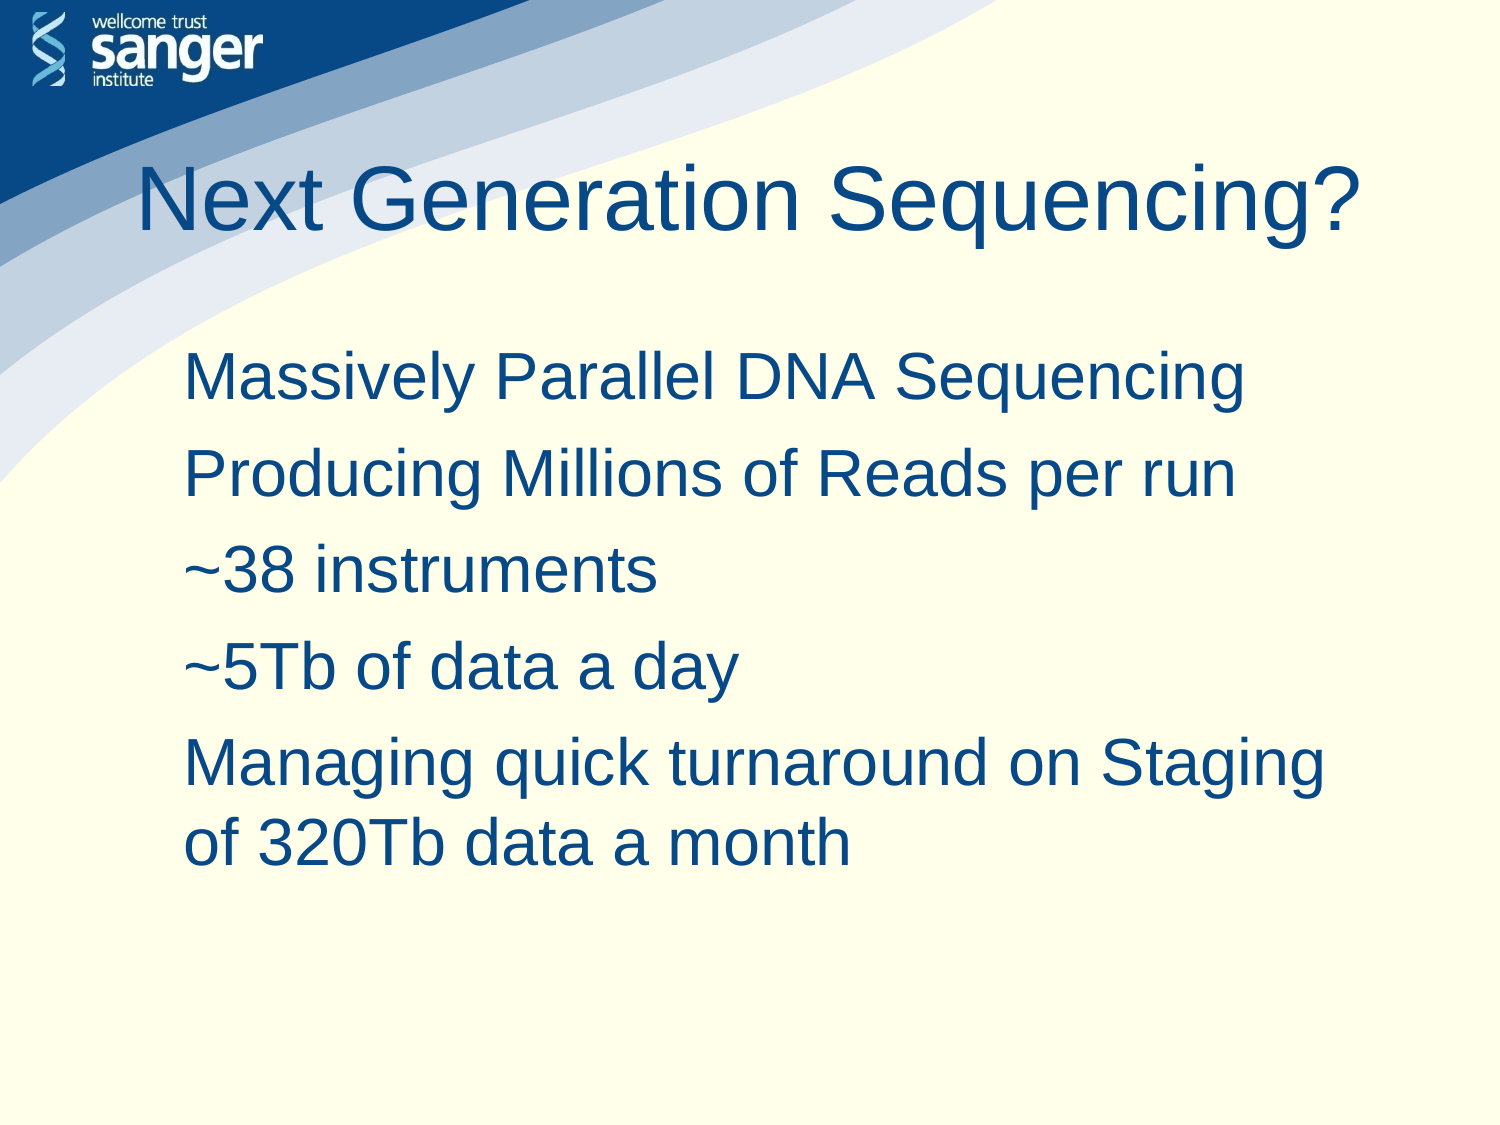

# Next Generation Sequencing?
Massively Parallel DNA Sequencing
Producing Millions of Reads per run
~38 instruments
~5Tb of data a day
Managing quick turnaround on Staging of 320Tb data a month